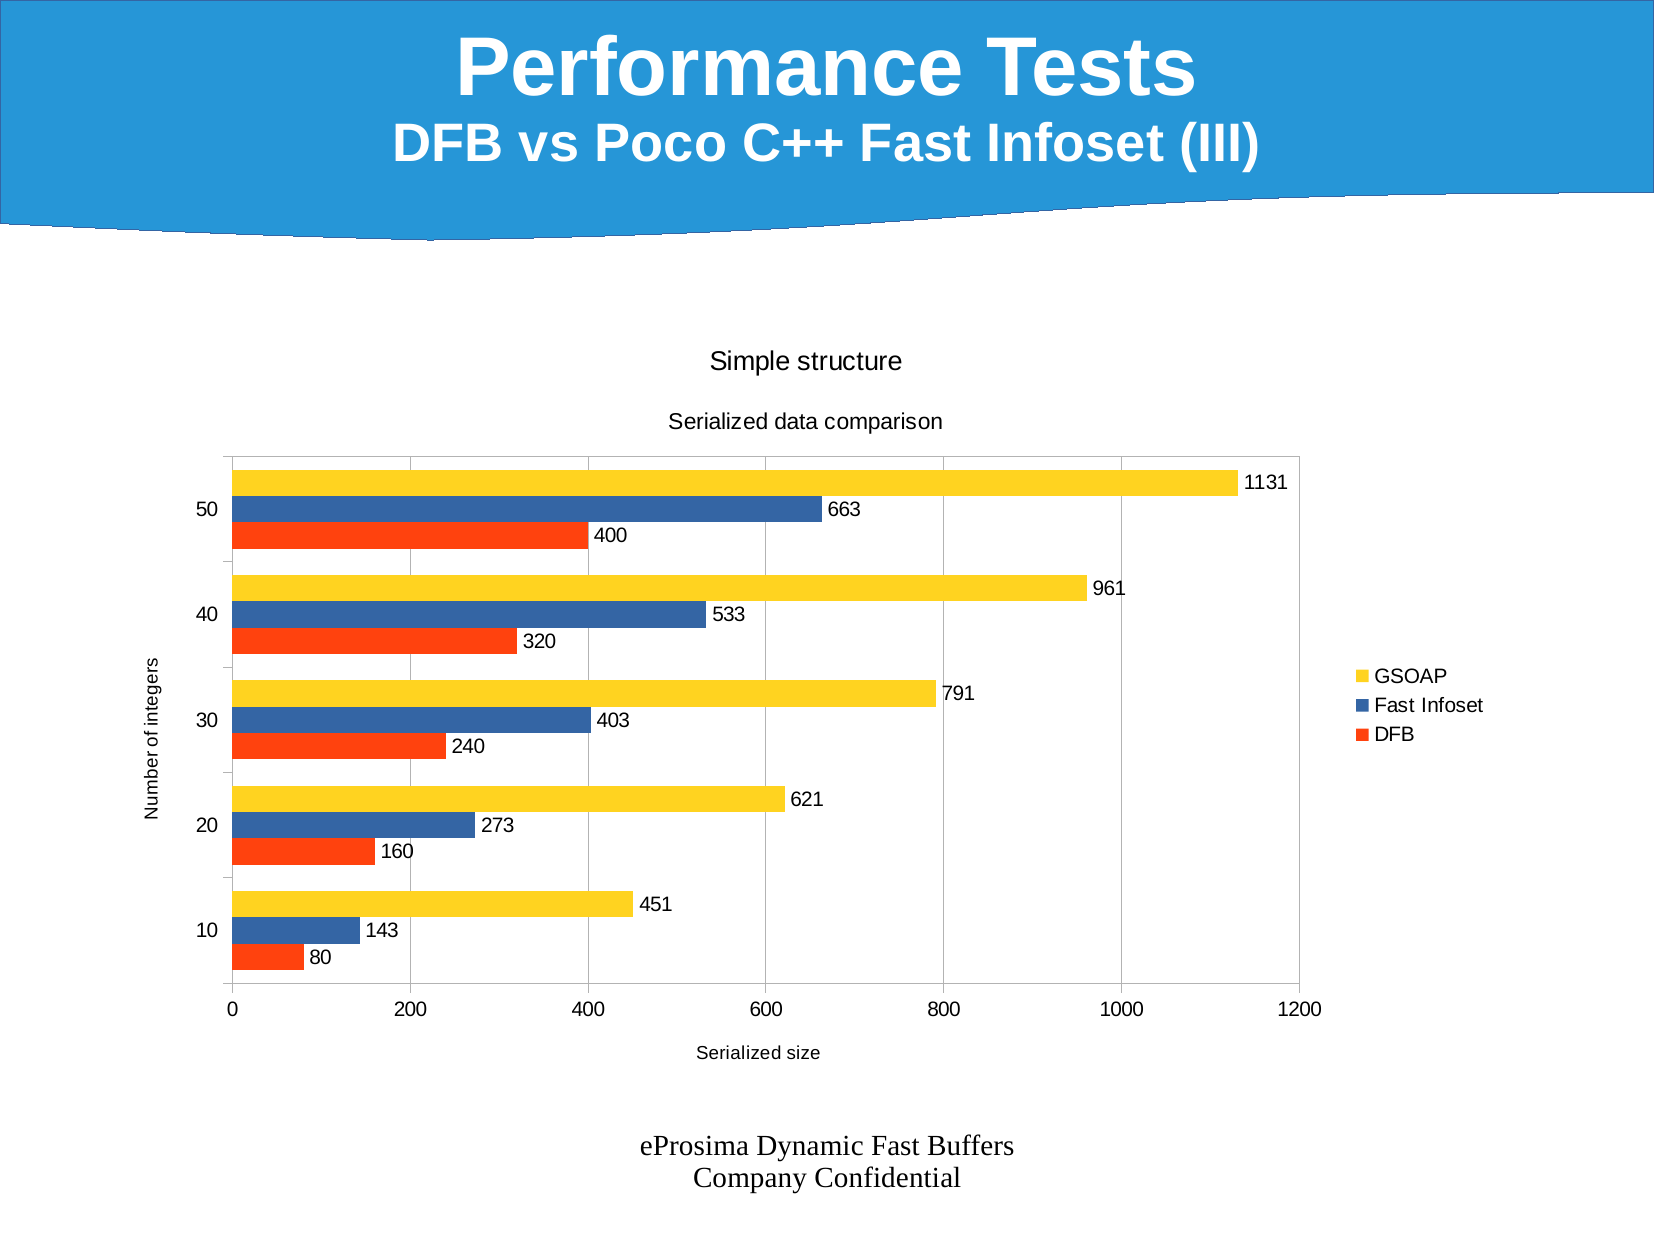

Performance Tests
DFB vs Poco C++ Fast Infoset (III)
### Chart: Simple structure
Serialized data comparison
| Category | DFB | Fast Infoset | GSOAP |
|---|---|---|---|
| 10 | 80.0 | 143.0 | 451.0 |
| 20 | 160.0 | 273.0 | 621.0 |
| 30 | 240.0 | 403.0 | 791.0 |
| 40 | 320.0 | 533.0 | 961.0 |
| 50 | 400.0 | 663.0 | 1131.0 |eProsima Dynamic Fast Buffers